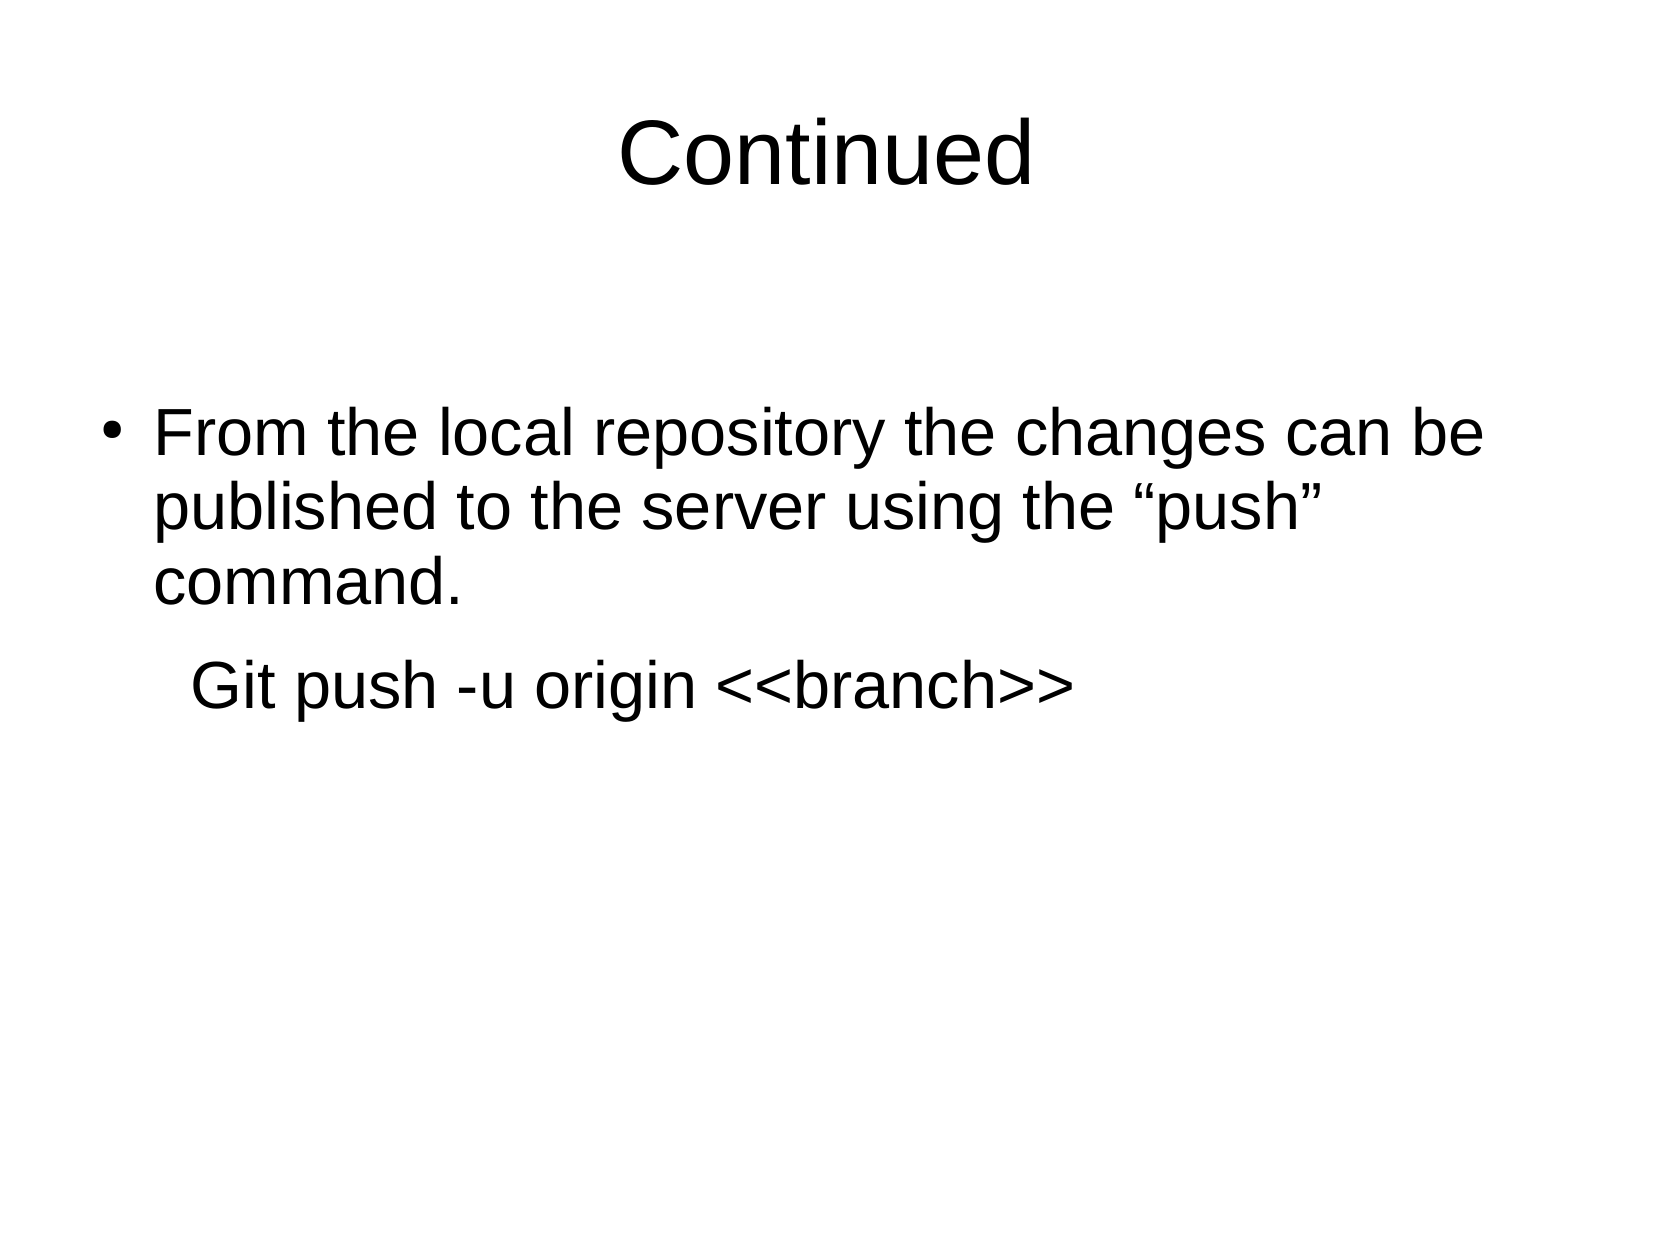

# Continued
From the local repository the changes can be published to the server using the “push” command.
 Git push -u origin <<branch>>